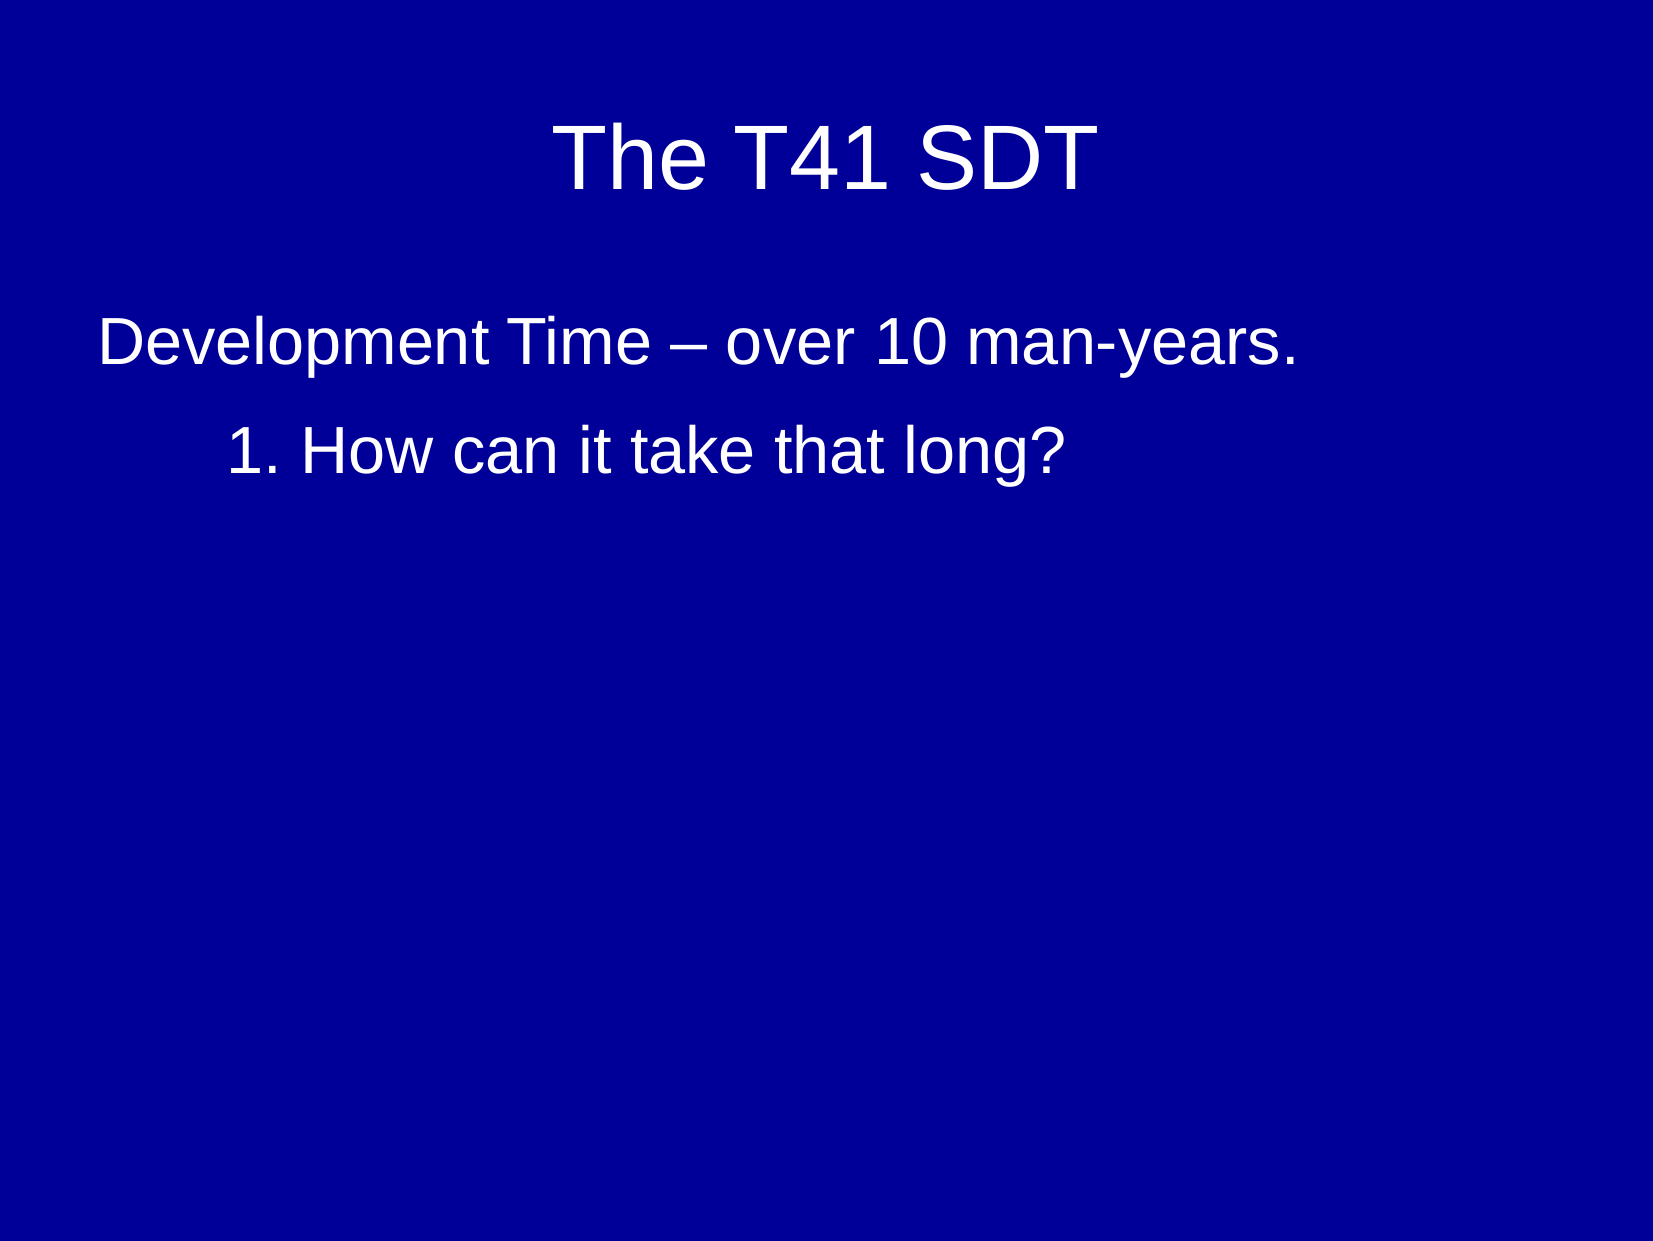

The T41 SDT
Development Time – over 10 man-years.
 1. How can it take that long?